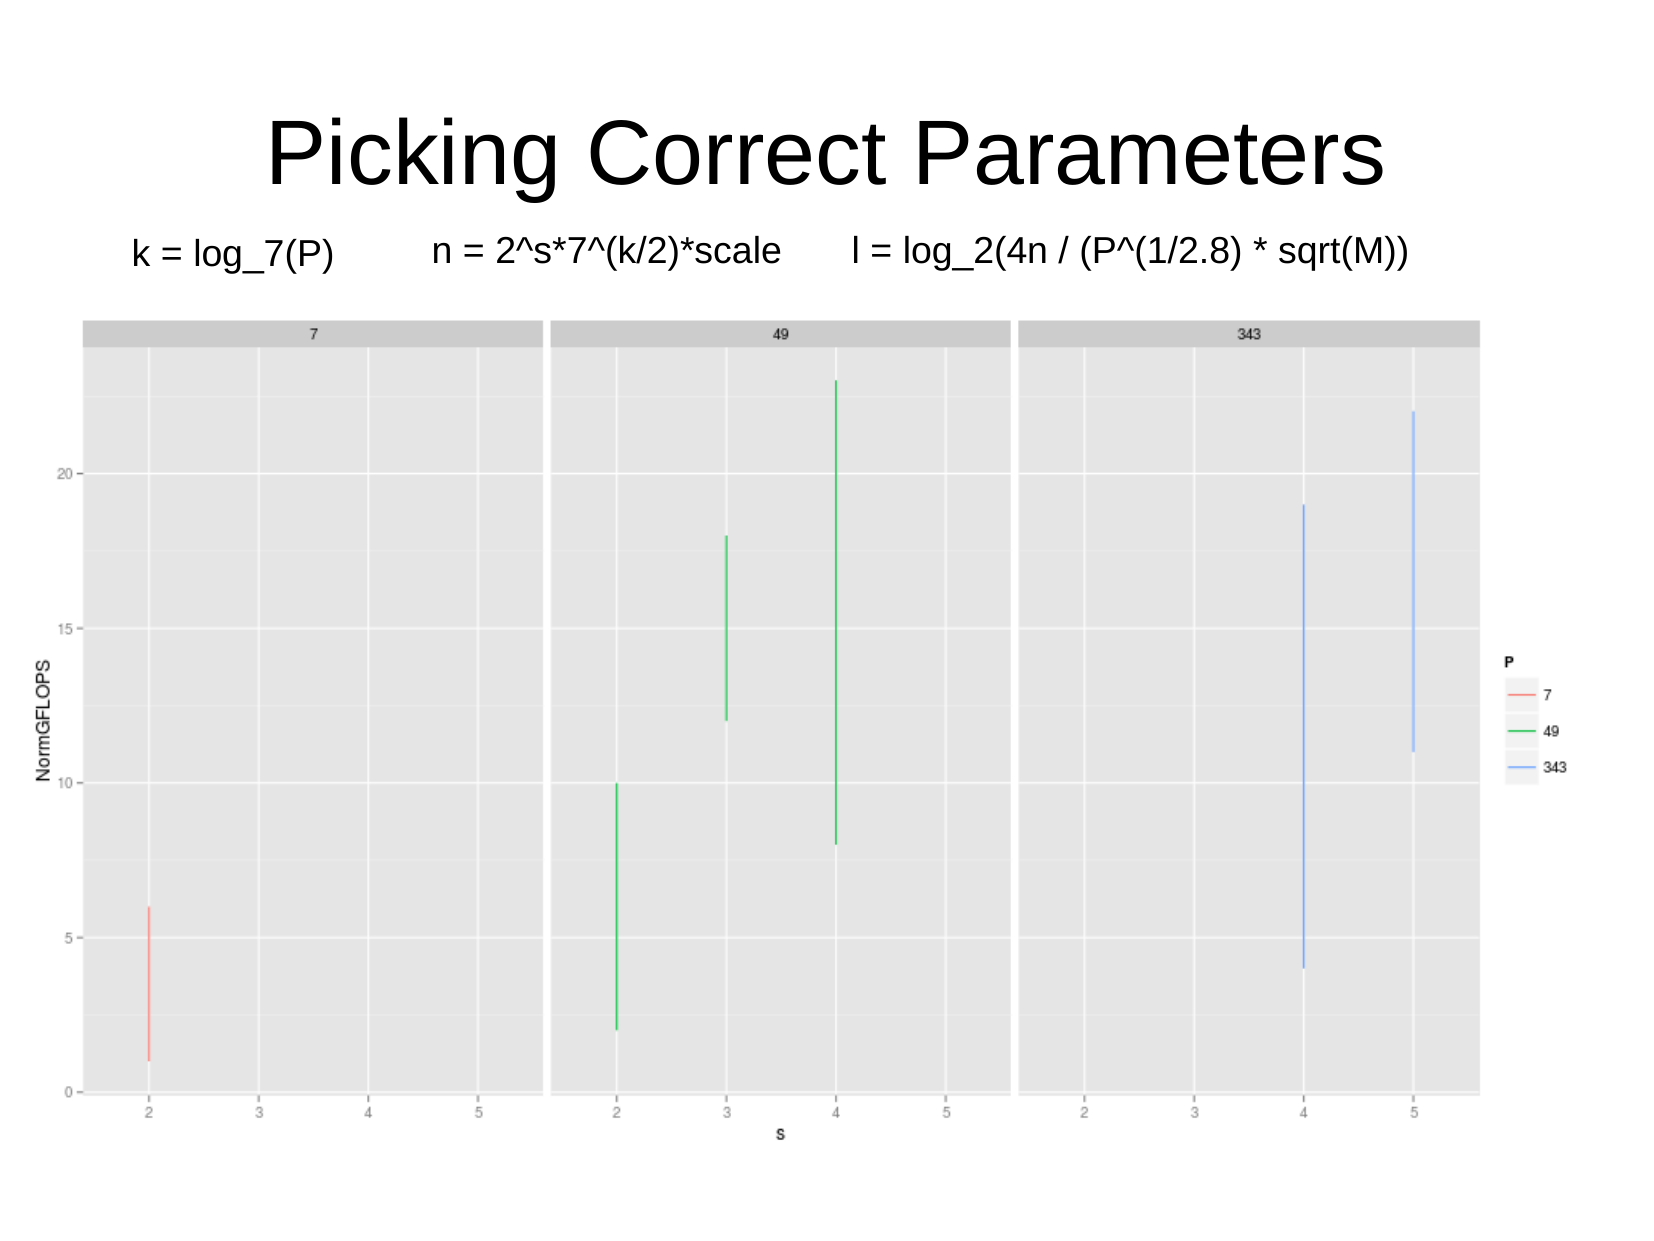

# Picking Correct Parameters
n = 2^s*7^(k/2)*scale
l = log_2(4n / (P^(1/2.8) * sqrt(M))
k = log_7(P)